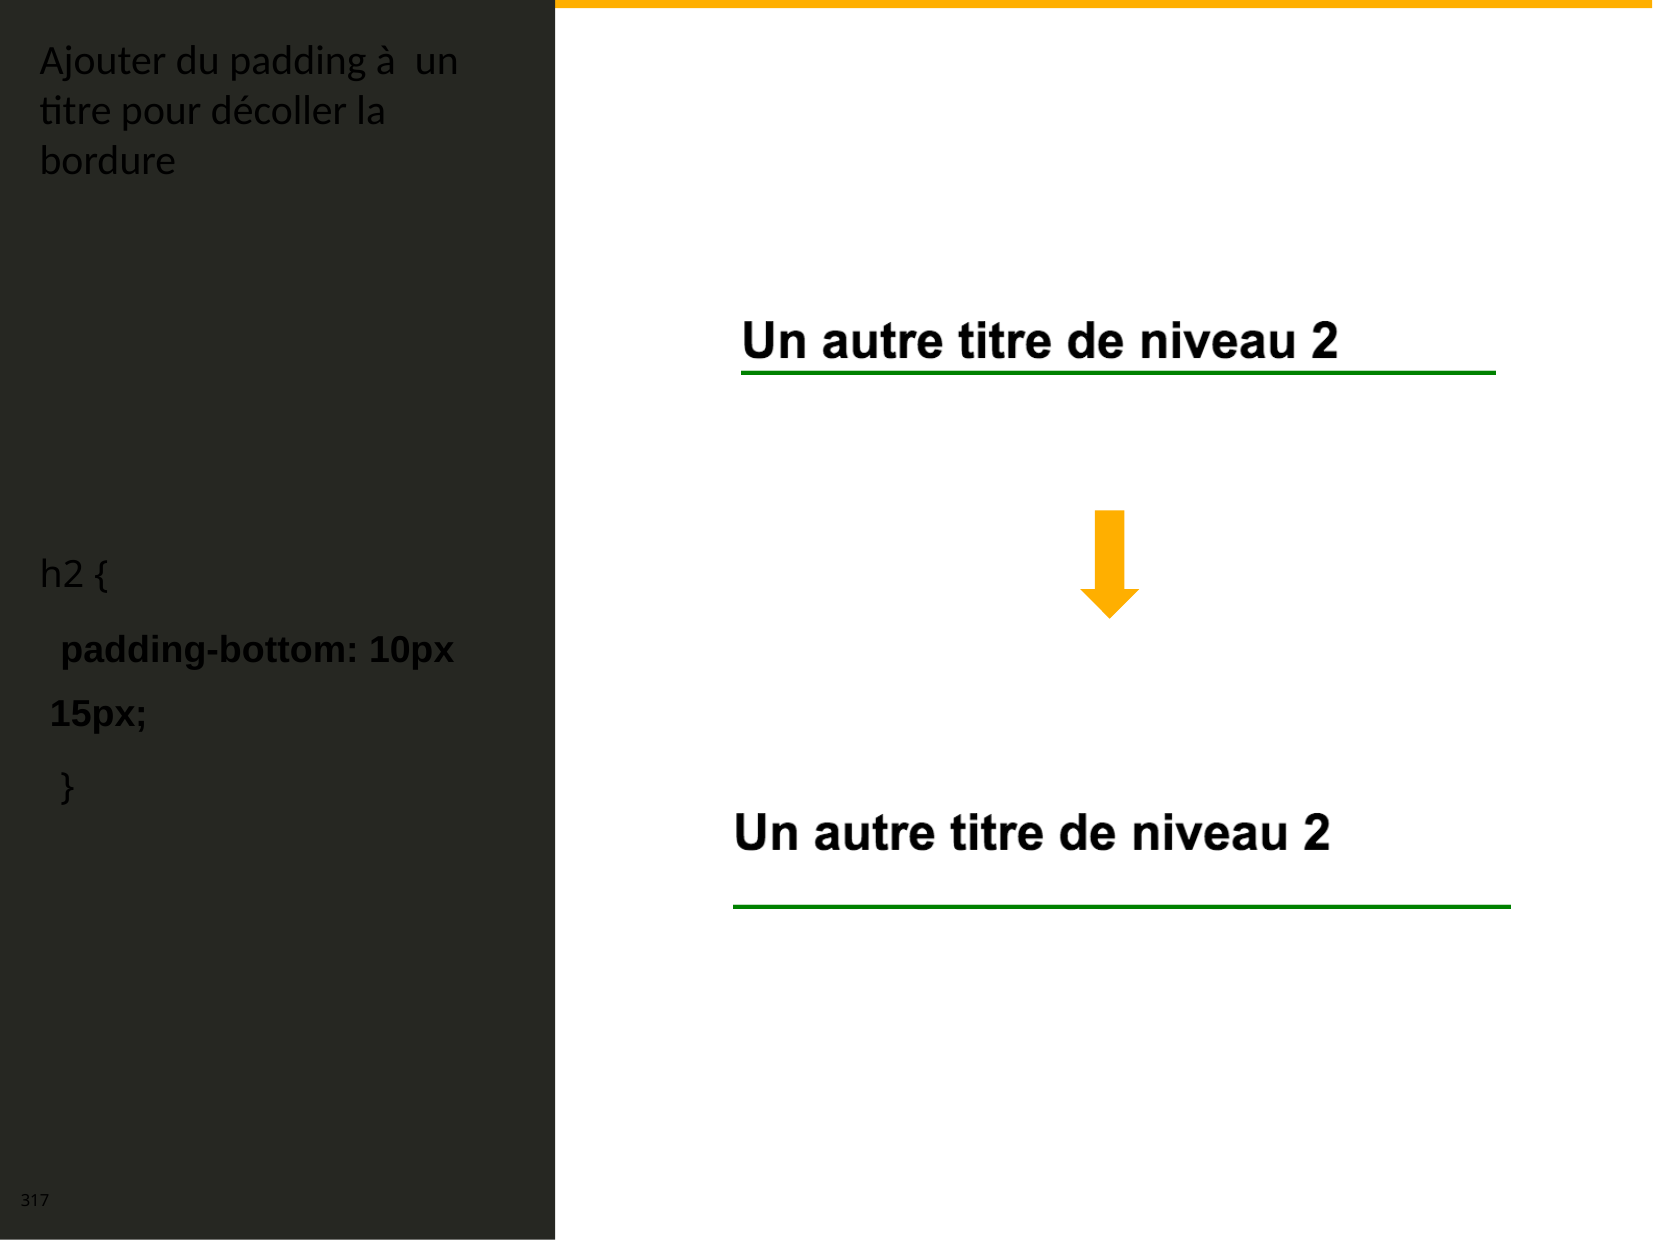

# Ajouter du padding à un titre pour décoller la bordure
h2 {
padding-bottom: 10px 15px;
}
317